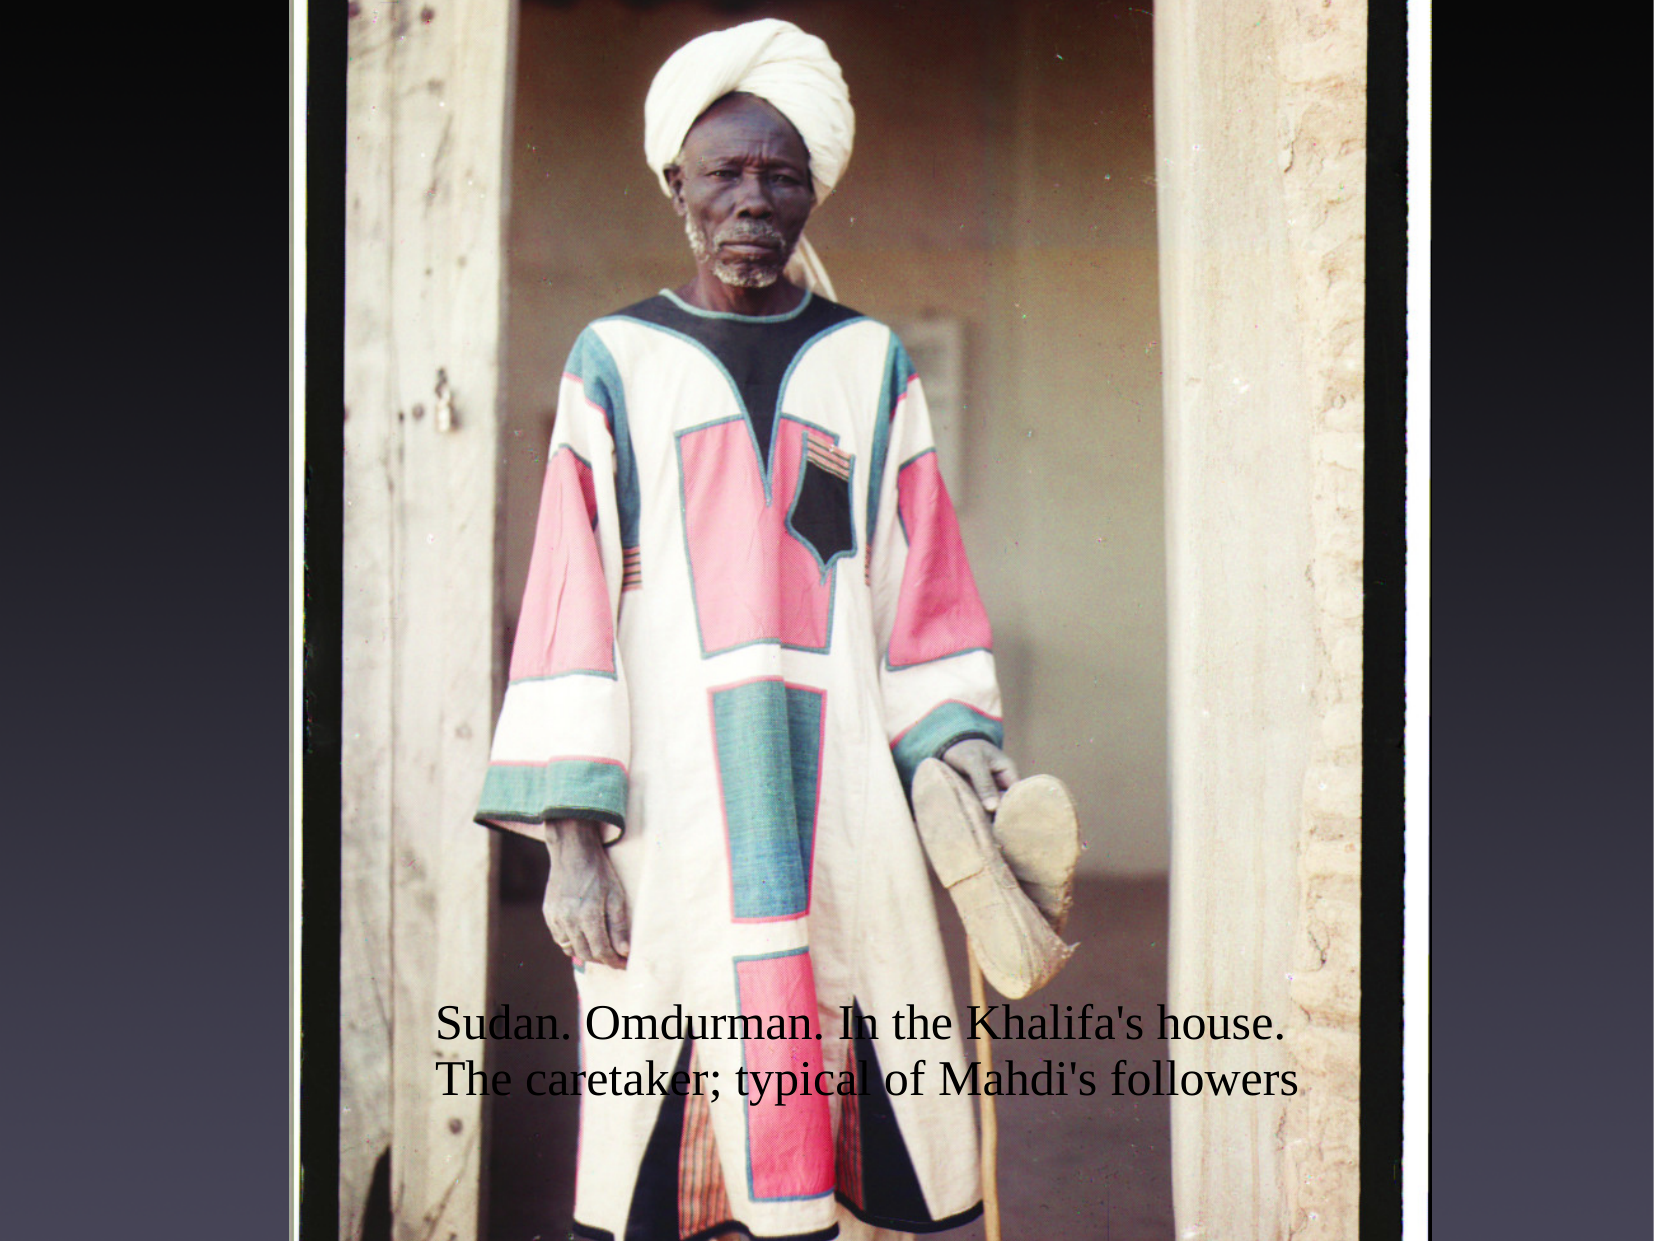

#
Sudan. Omdurman. In the Khalifa's house.
The caretaker; typical of Mahdi's followers